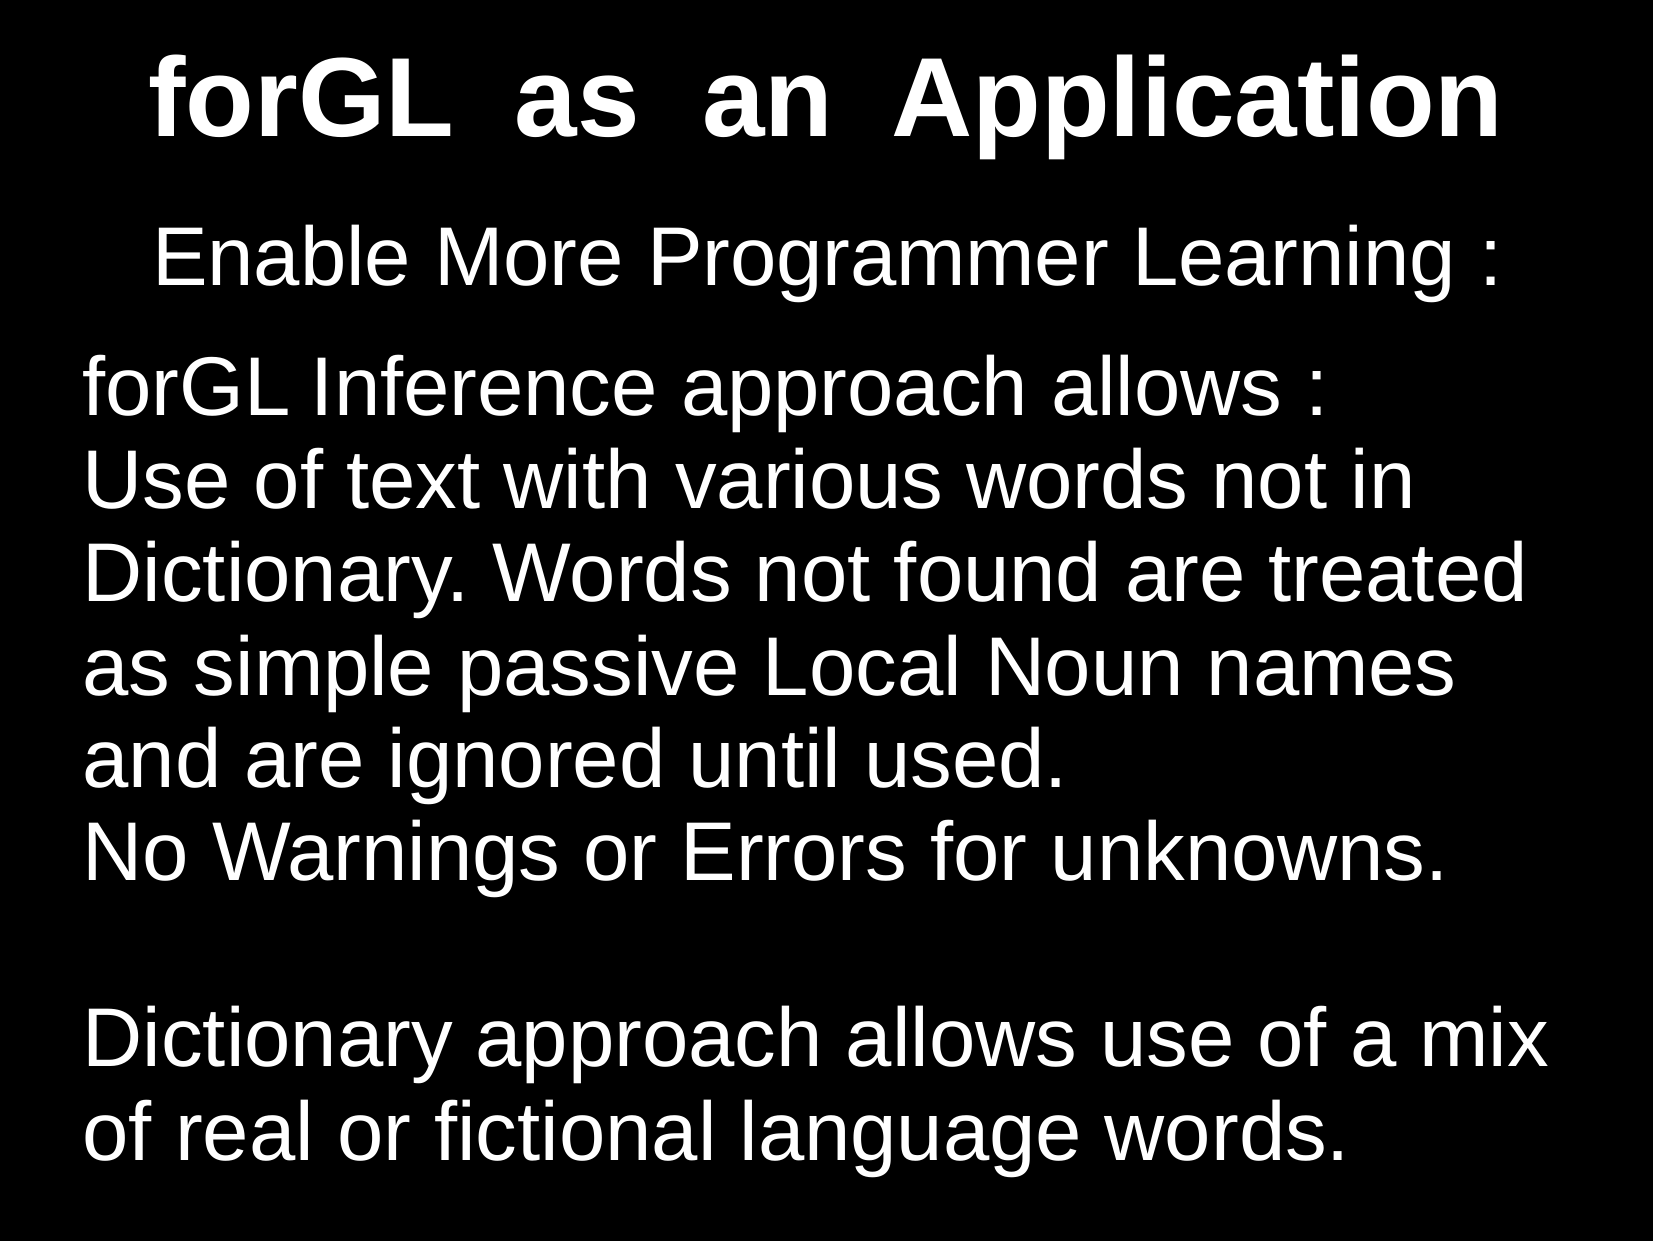

# forGL as an Application
 Enable More Programmer Learning :
forGL Inference approach allows :
Use of text with various words not in Dictionary. Words not found are treated as simple passive Local Noun names and are ignored until used.
No Warnings or Errors for unknowns.
Dictionary approach allows use of a mix of real or fictional language words.